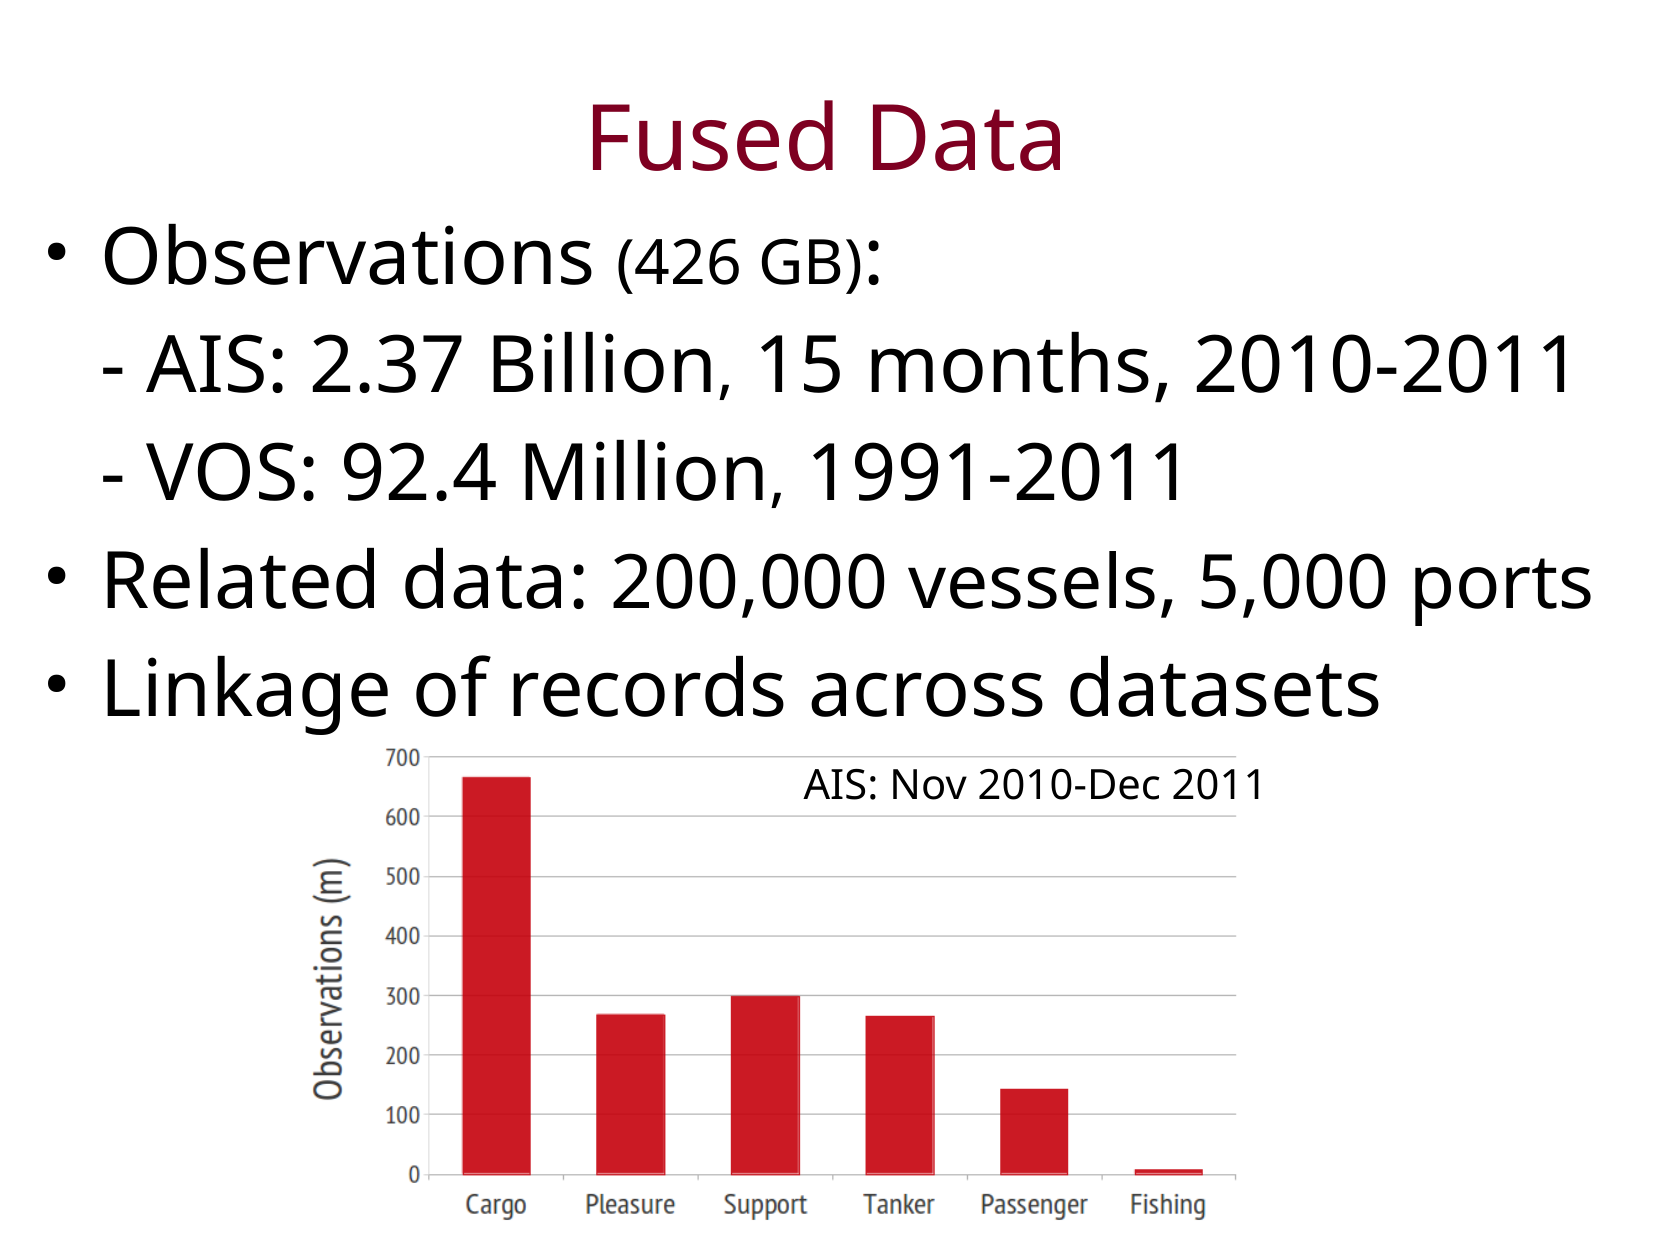

# Fused Data
 Observations (426 GB):
 - AIS: 2.37 Billion, 15 months, 2010-2011
 - VOS: 92.4 Million, 1991-2011
 Related data: 200,000 vessels, 5,000 ports
 Linkage of records across datasets
AIS: Nov 2010-Dec 2011